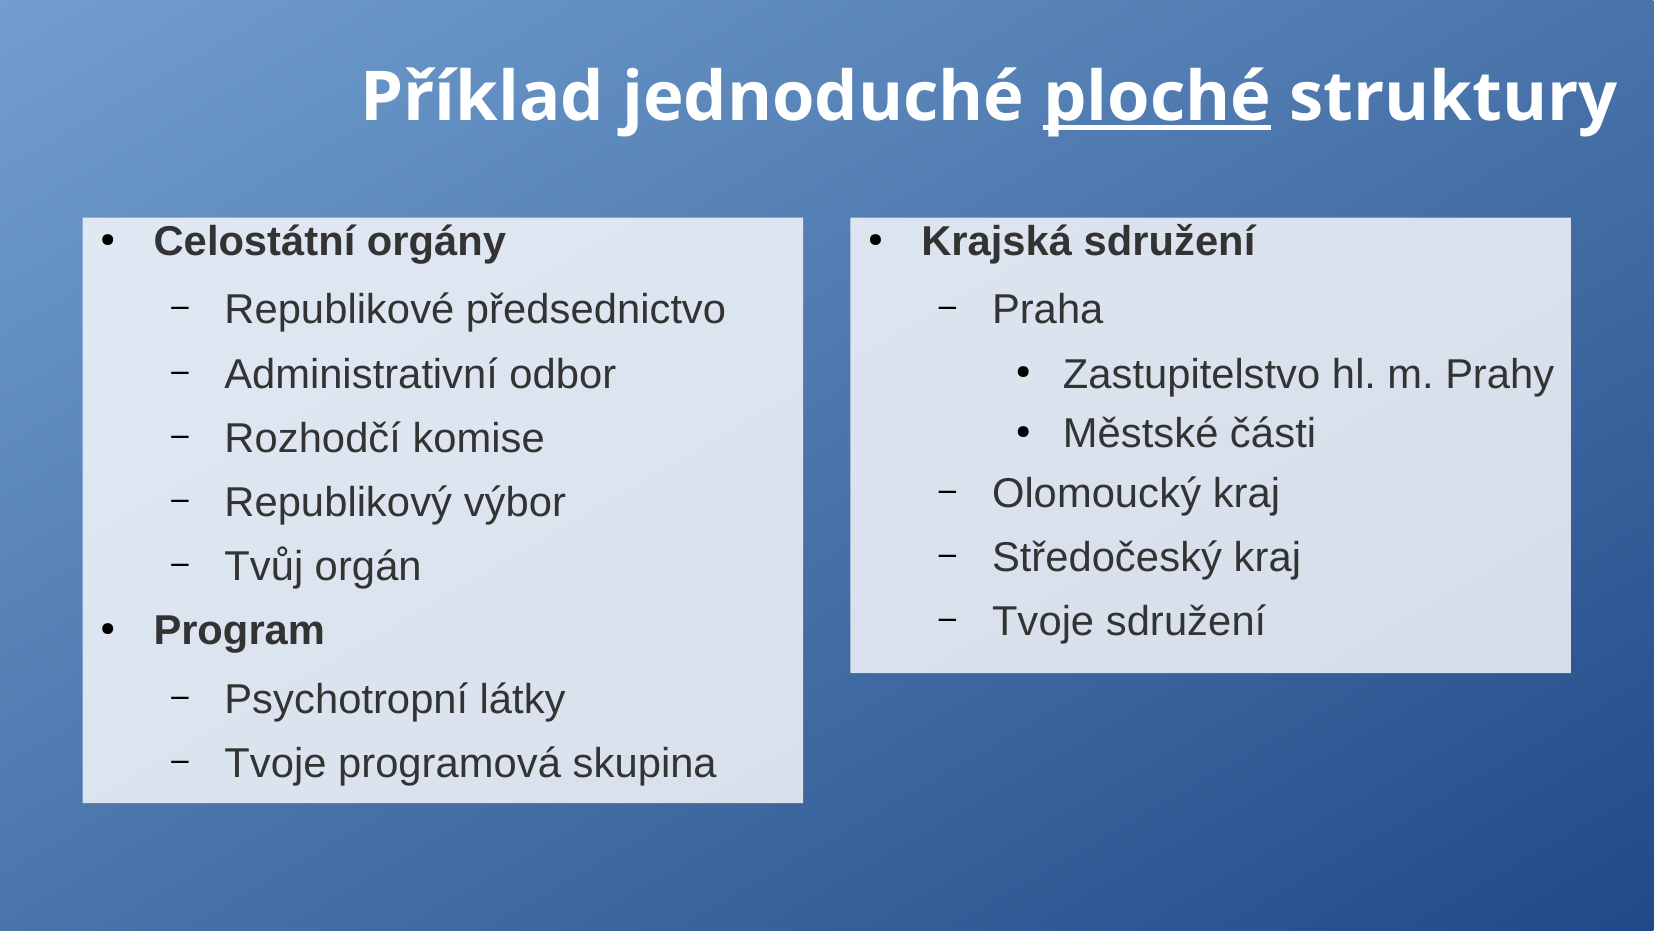

Příklad jednoduché ploché struktury
# Celostátní orgány
Republikové předsednictvo
Administrativní odbor
Rozhodčí komise
Republikový výbor
Tvůj orgán
Program
Psychotropní látky
Tvoje programová skupina
Krajská sdružení
Praha
Zastupitelstvo hl. m. Prahy
Městské části
Olomoucký kraj
Středočeský kraj
Tvoje sdružení